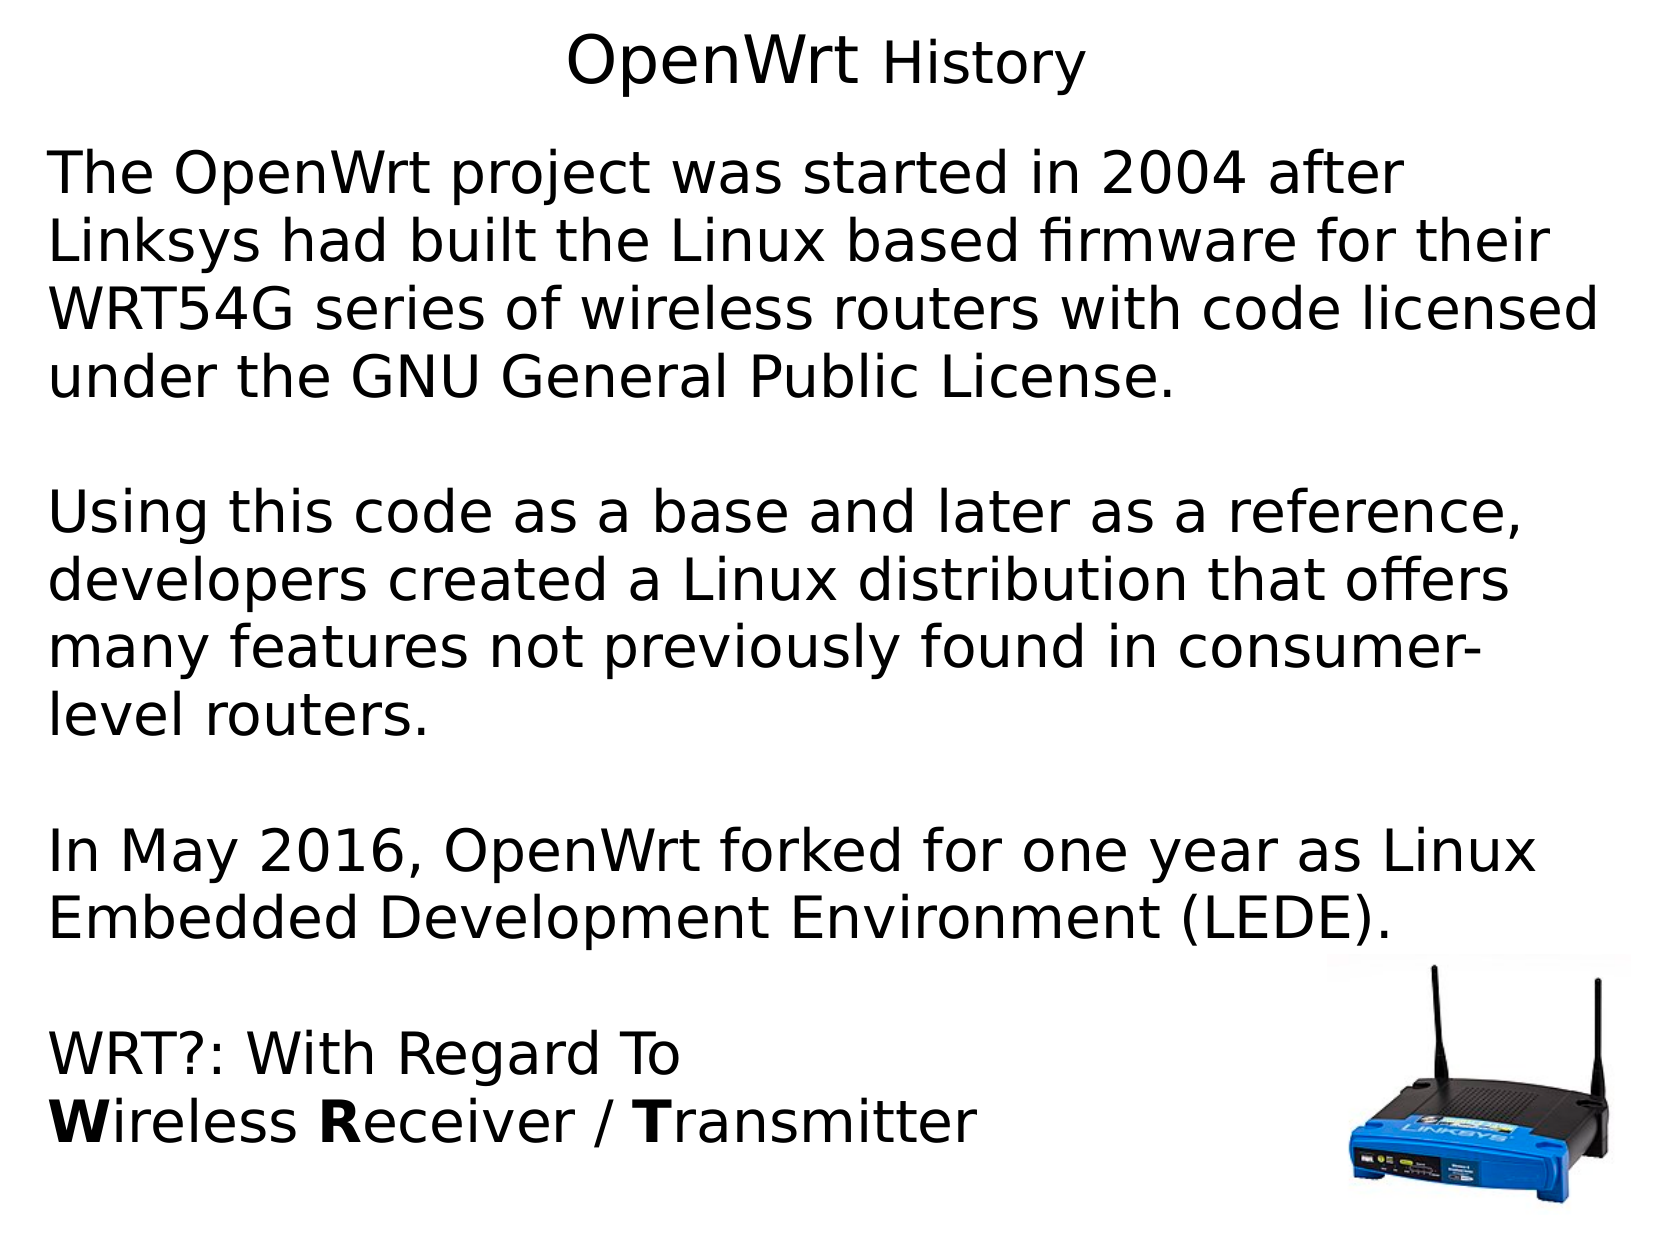

# OpenWrt History
The OpenWrt project was started in 2004 after Linksys had built the Linux based firmware for their WRT54G series of wireless routers with code licensed under the GNU General Public License.
Using this code as a base and later as a reference, developers created a Linux distribution that offers many features not previously found in consumer-level routers.
In May 2016, OpenWrt forked for one year as Linux Embedded Development Environment (LEDE).
WRT?: With Regard To
Wireless Receiver / Transmitter